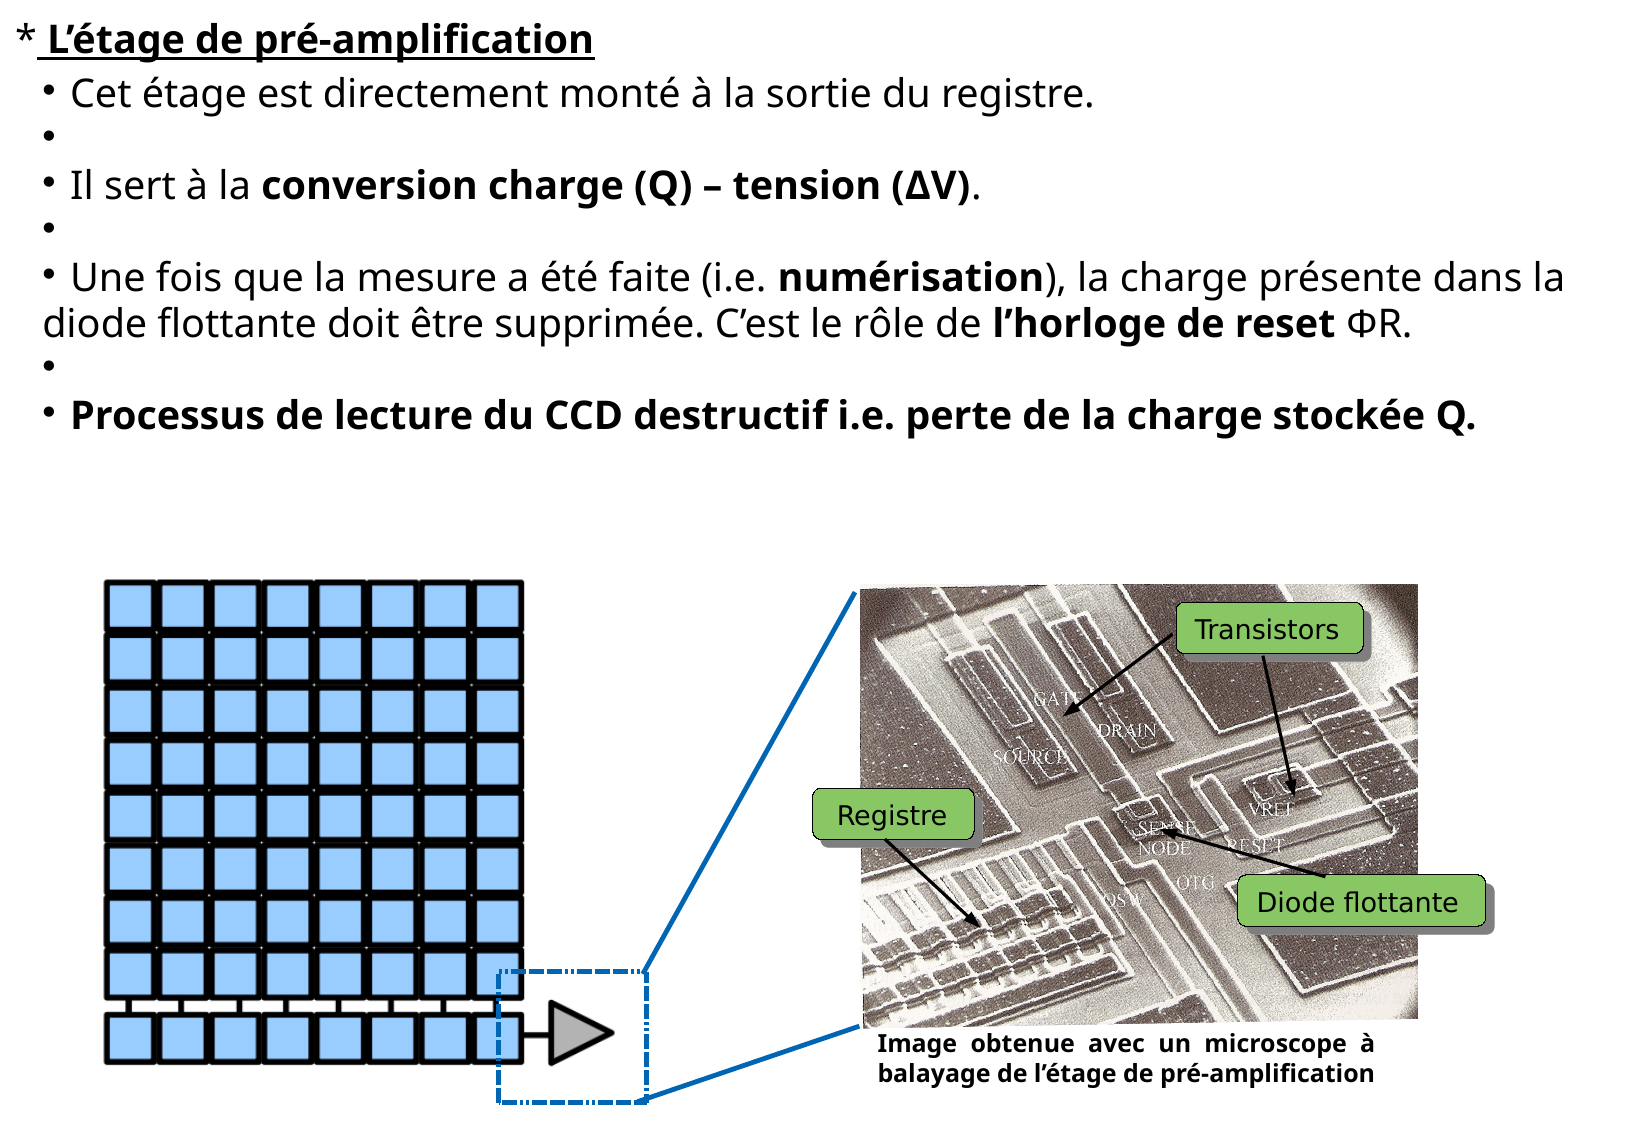

* L’étage de pré-amplification
 Cet étage est directement monté à la sortie du registre.
 Il sert à la conversion charge (Q) – tension (ΔV).
 Une fois que la mesure a été faite (i.e. numérisation), la charge présente dans la
diode flottante doit être supprimée. C’est le rôle de l’horloge de reset ΦR.
 Processus de lecture du CCD destructif i.e. perte de la charge stockée Q.
Transistors
Registre
Diode flottante
Image obtenue avec un microscope à balayage de l’étage de pré-amplification
23